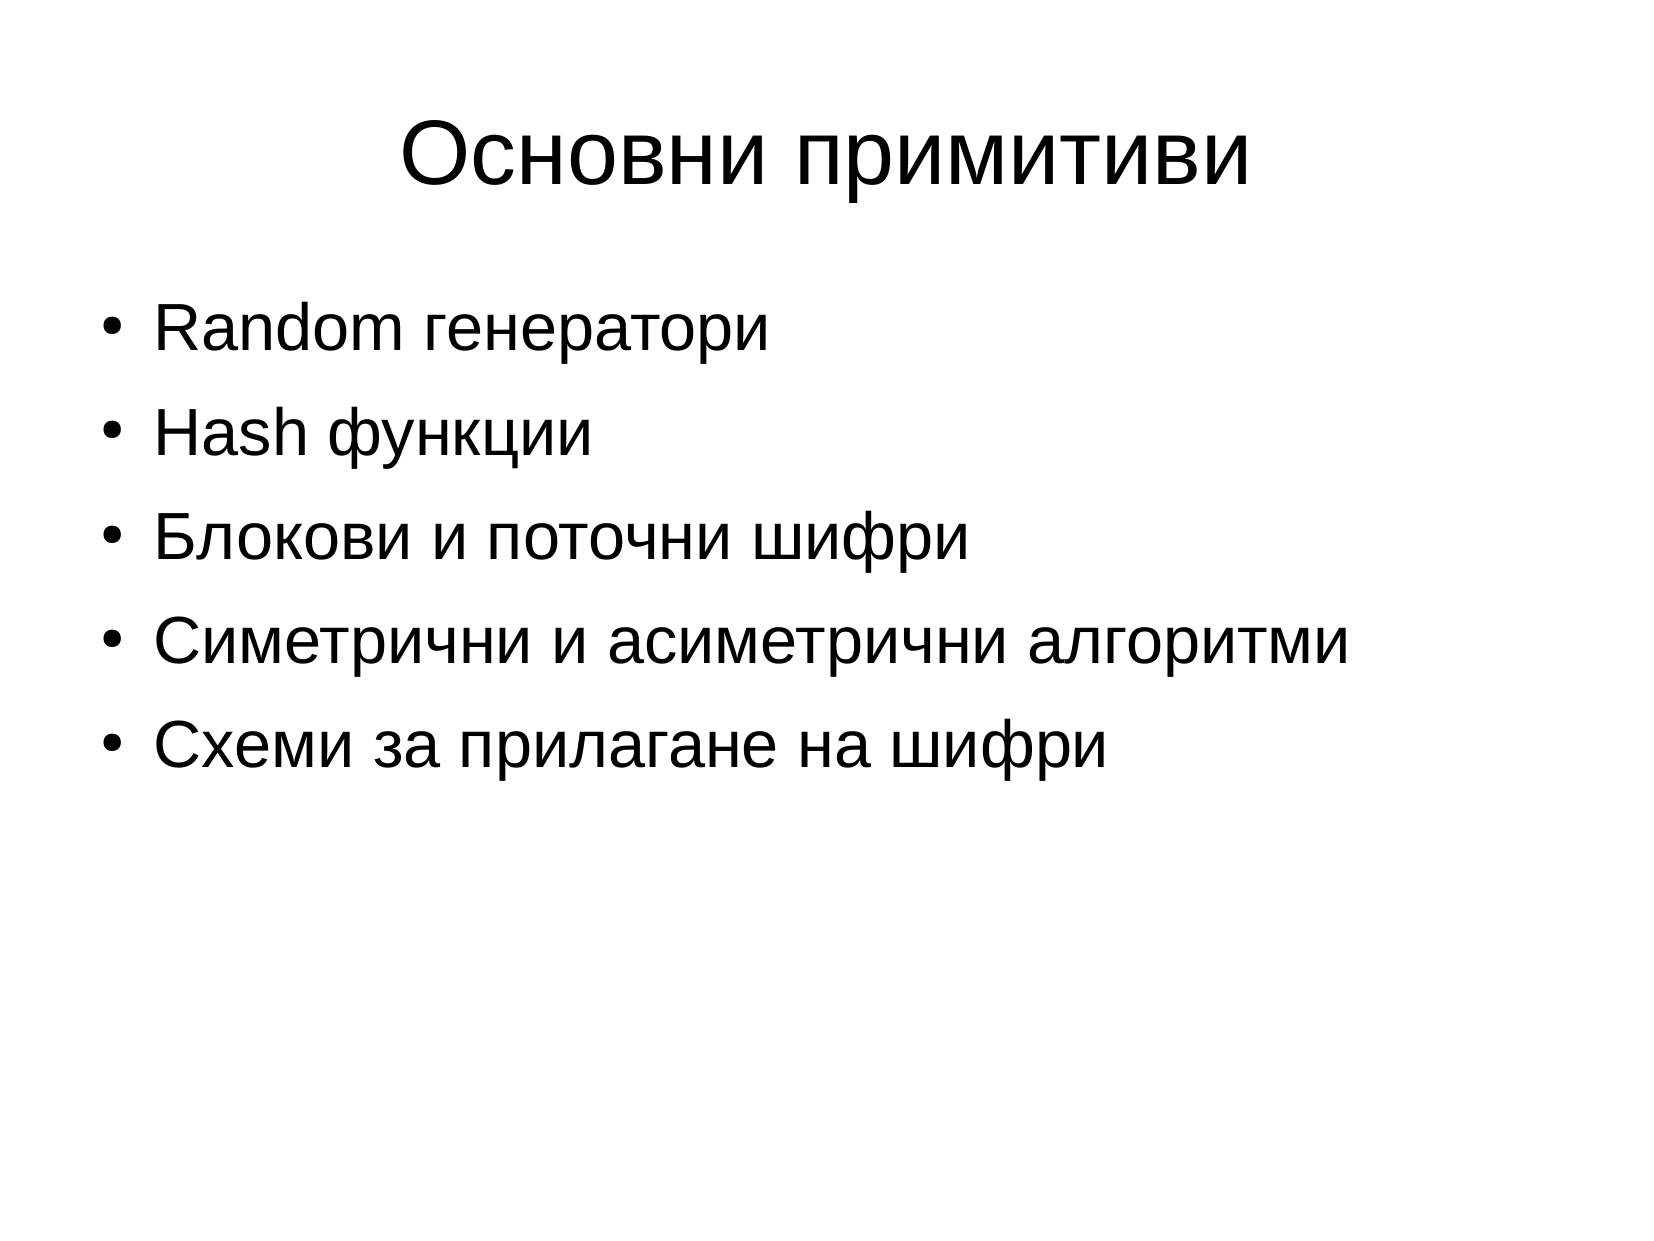

# Основни примитиви
Random генератори
Hash функции
Блокови и поточни шифри
Симетрични и асиметрични алгоритми
Схеми за прилагане на шифри